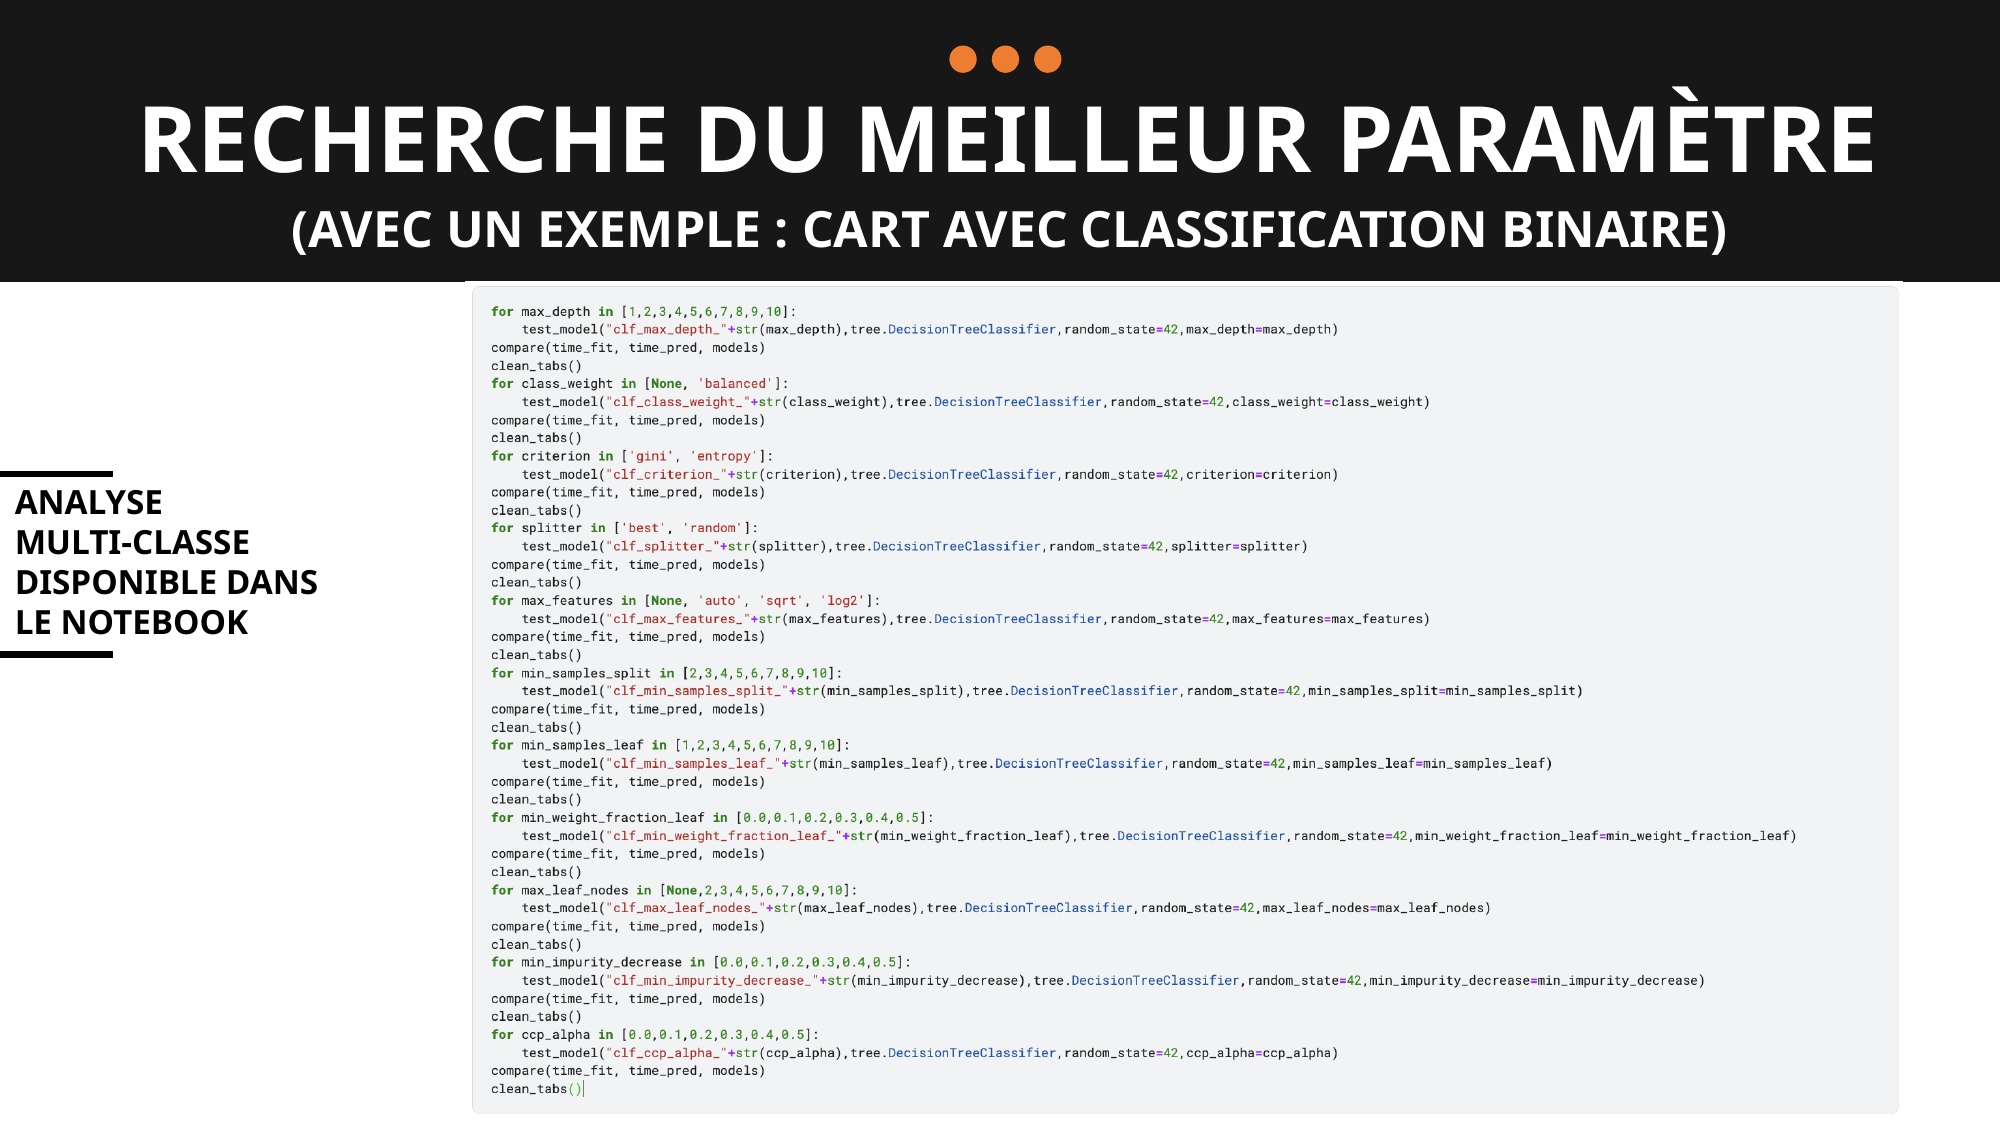

RECHERCHE DU MEILLEUR PARAMÈTRE
(AVEC UN EXEMPLE : CART AVEC CLASSIFICATION BINAIRE)
ANALYSE
MULTI-CLASSE
DISPONIBLE DANS
LE NOTEBOOK